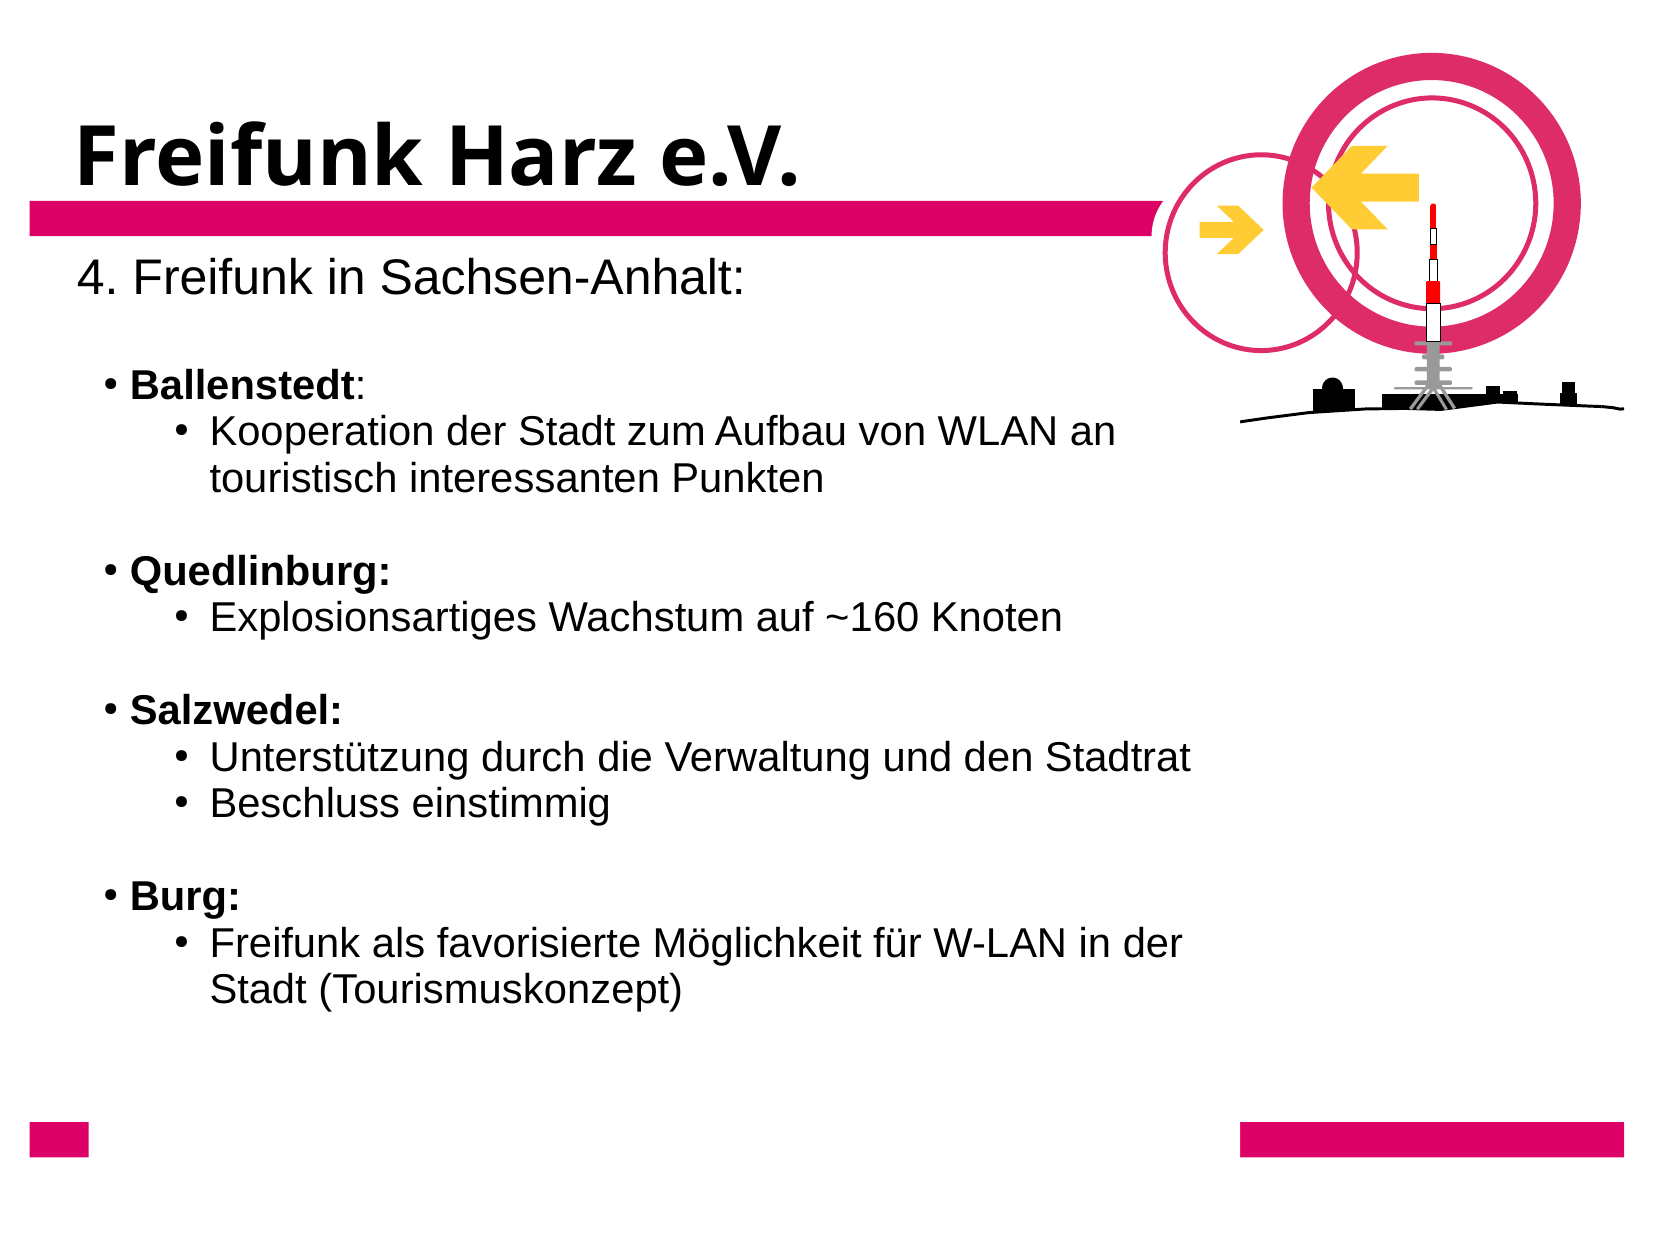

# 4. Freifunk in Sachsen-Anhalt:
 Ballenstedt:
Kooperation der Stadt zum Aufbau von WLAN an touristisch interessanten Punkten
 Quedlinburg:
Explosionsartiges Wachstum auf ~160 Knoten
 Salzwedel:
Unterstützung durch die Verwaltung und den Stadtrat
Beschluss einstimmig
 Burg:
Freifunk als favorisierte Möglichkeit für W-LAN in der Stadt (Tourismuskonzept)